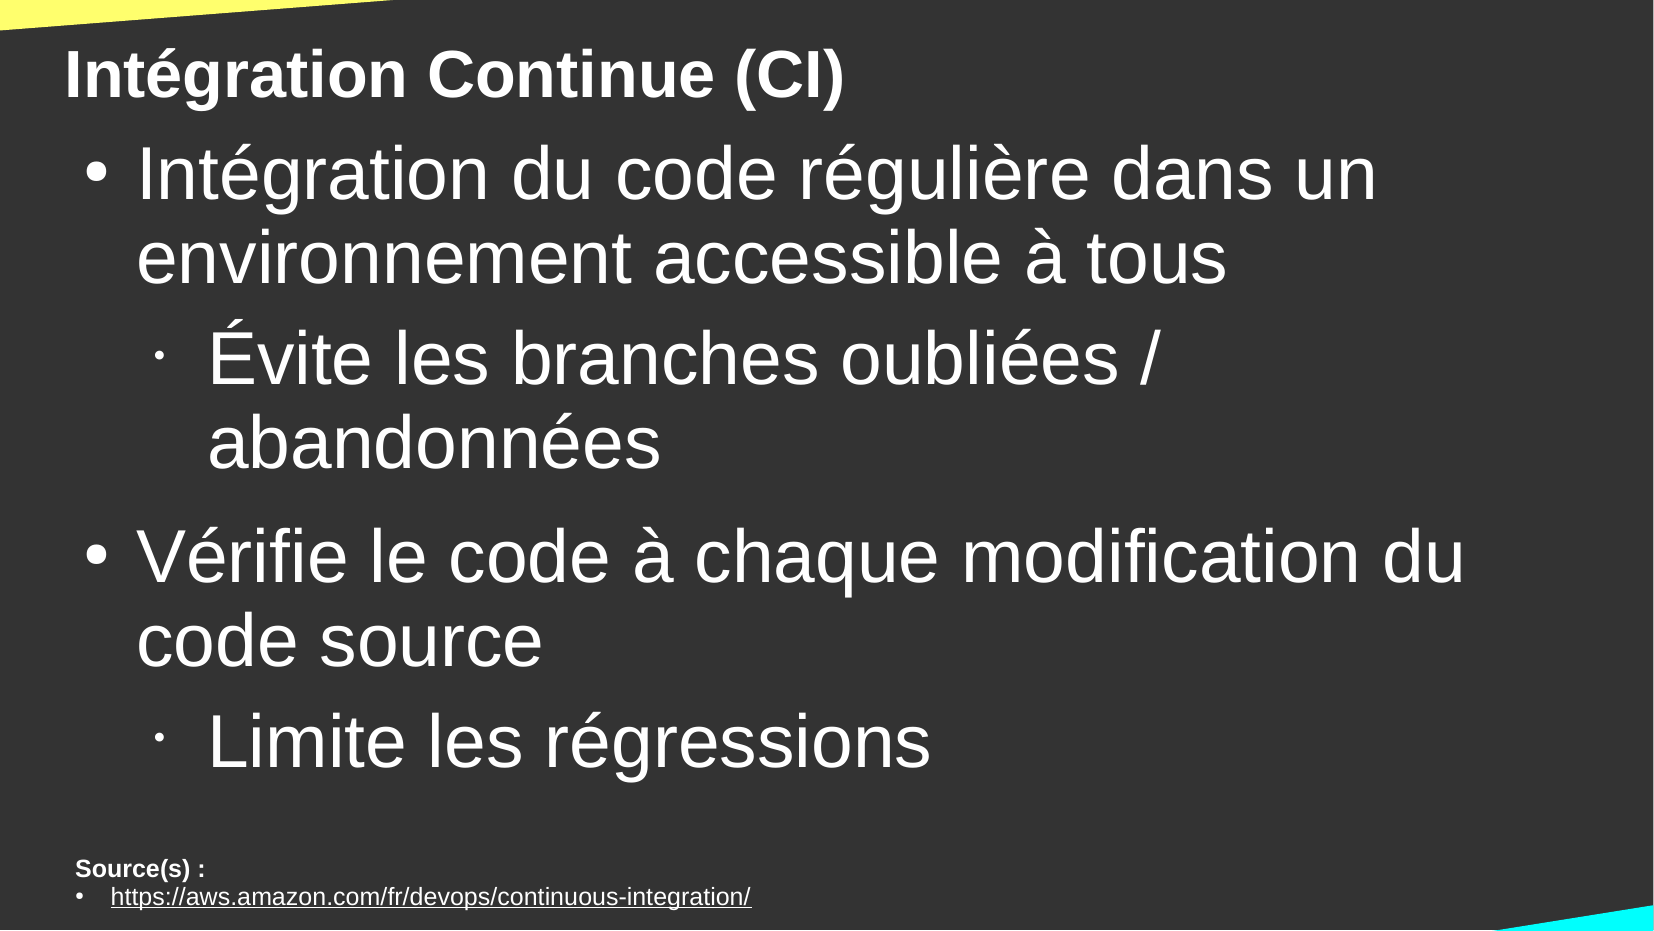

# Intégration Continue (CI)
Intégration du code régulière dans un environnement accessible à tous
Évite les branches oubliées / abandonnées
Vérifie le code à chaque modification du code source
Limite les régressions
Source(s) :
https://aws.amazon.com/fr/devops/continuous-integration/